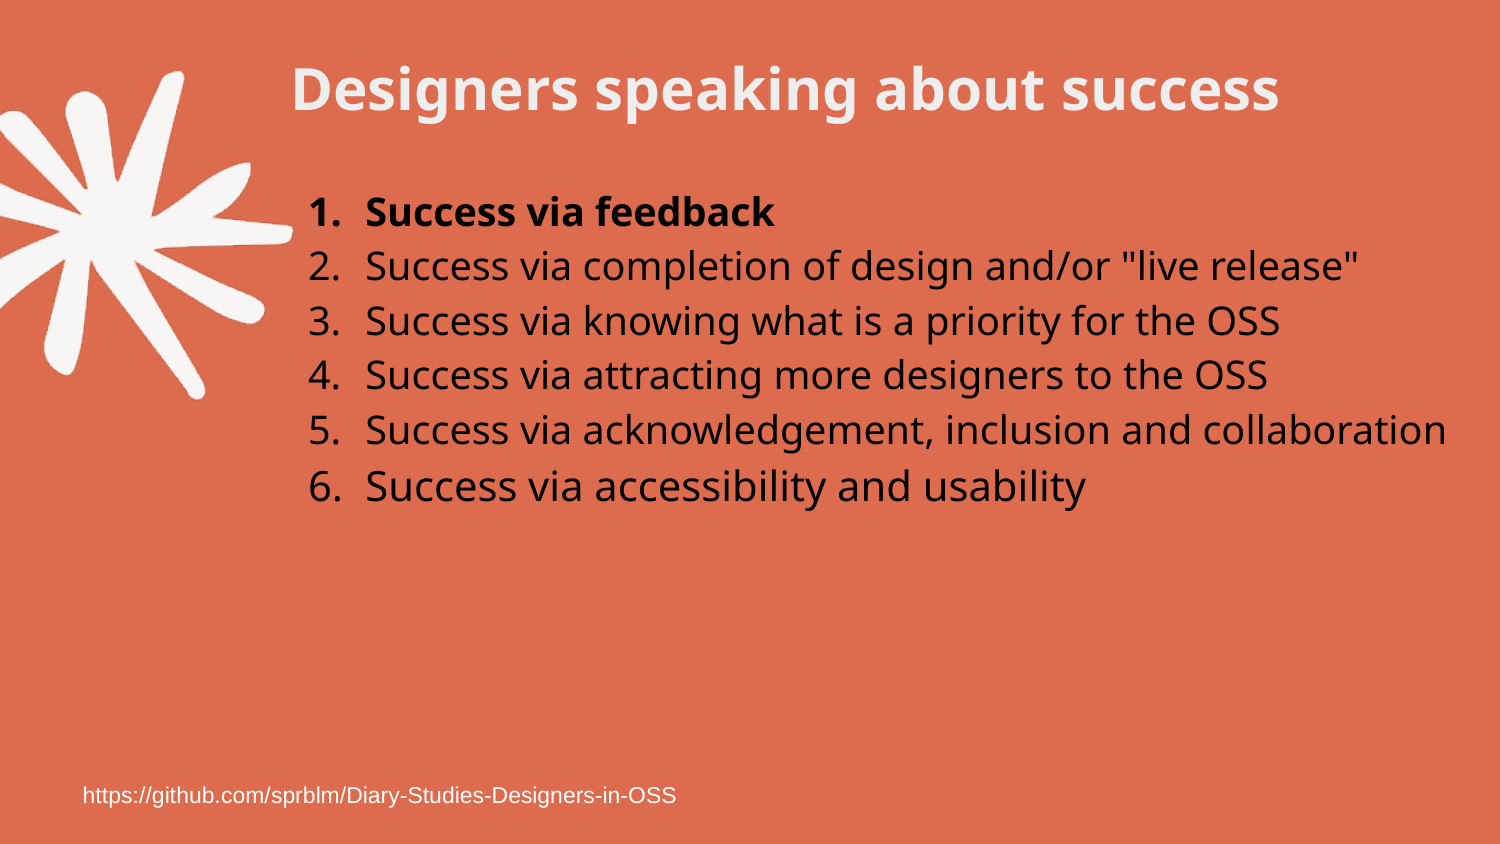

Designers speaking about success
Success via feedback
Success via completion of design and/or "live release"
Success via knowing what is a priority for the OSS
Success via attracting more designers to the OSS
Success via acknowledgement, inclusion and collaboration
Success via accessibility and usability
https://github.com/sprblm/Diary-Studies-Designers-in-OSS